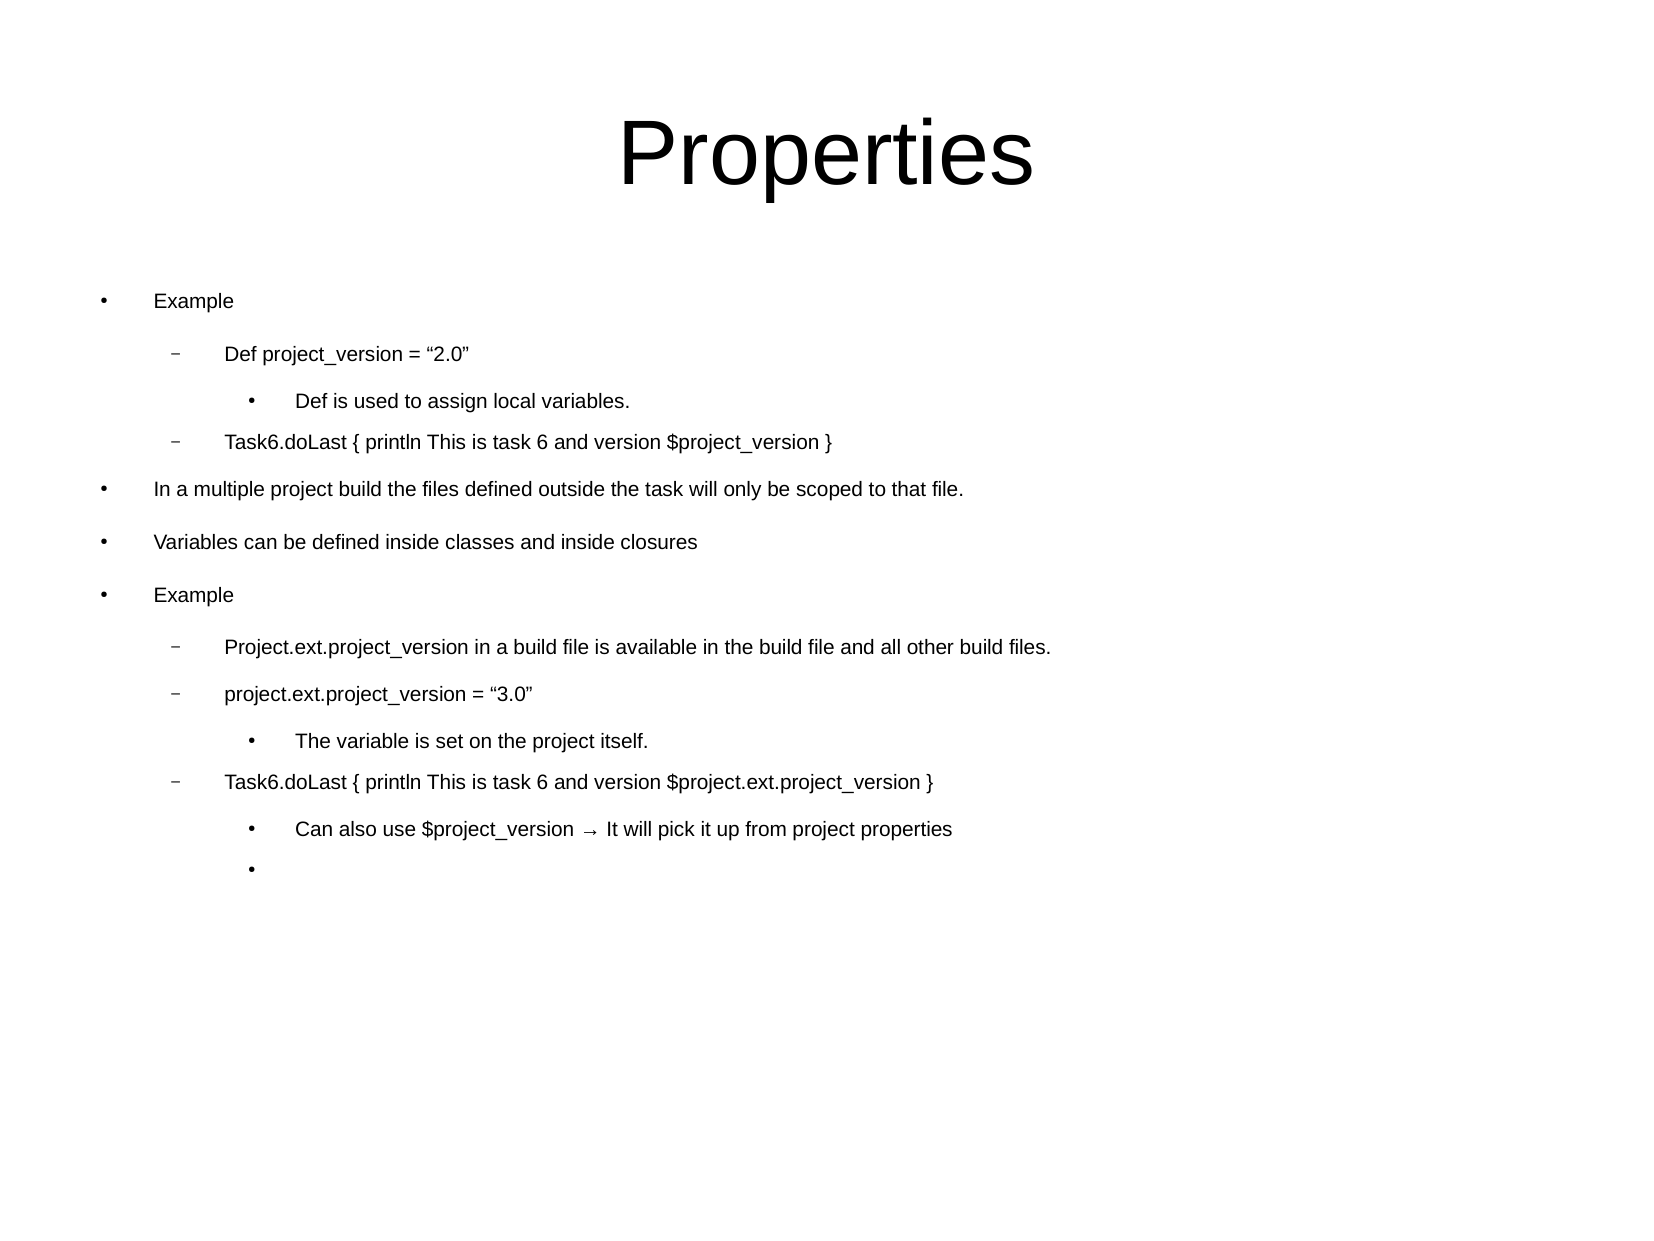

# Properties
Example
Def project_version = “2.0”
Def is used to assign local variables.
Task6.doLast { println This is task 6 and version $project_version }
In a multiple project build the files defined outside the task will only be scoped to that file.
Variables can be defined inside classes and inside closures
Example
Project.ext.project_version in a build file is available in the build file and all other build files.
project.ext.project_version = “3.0”
The variable is set on the project itself.
Task6.doLast { println This is task 6 and version $project.ext.project_version }
Can also use $project_version → It will pick it up from project properties